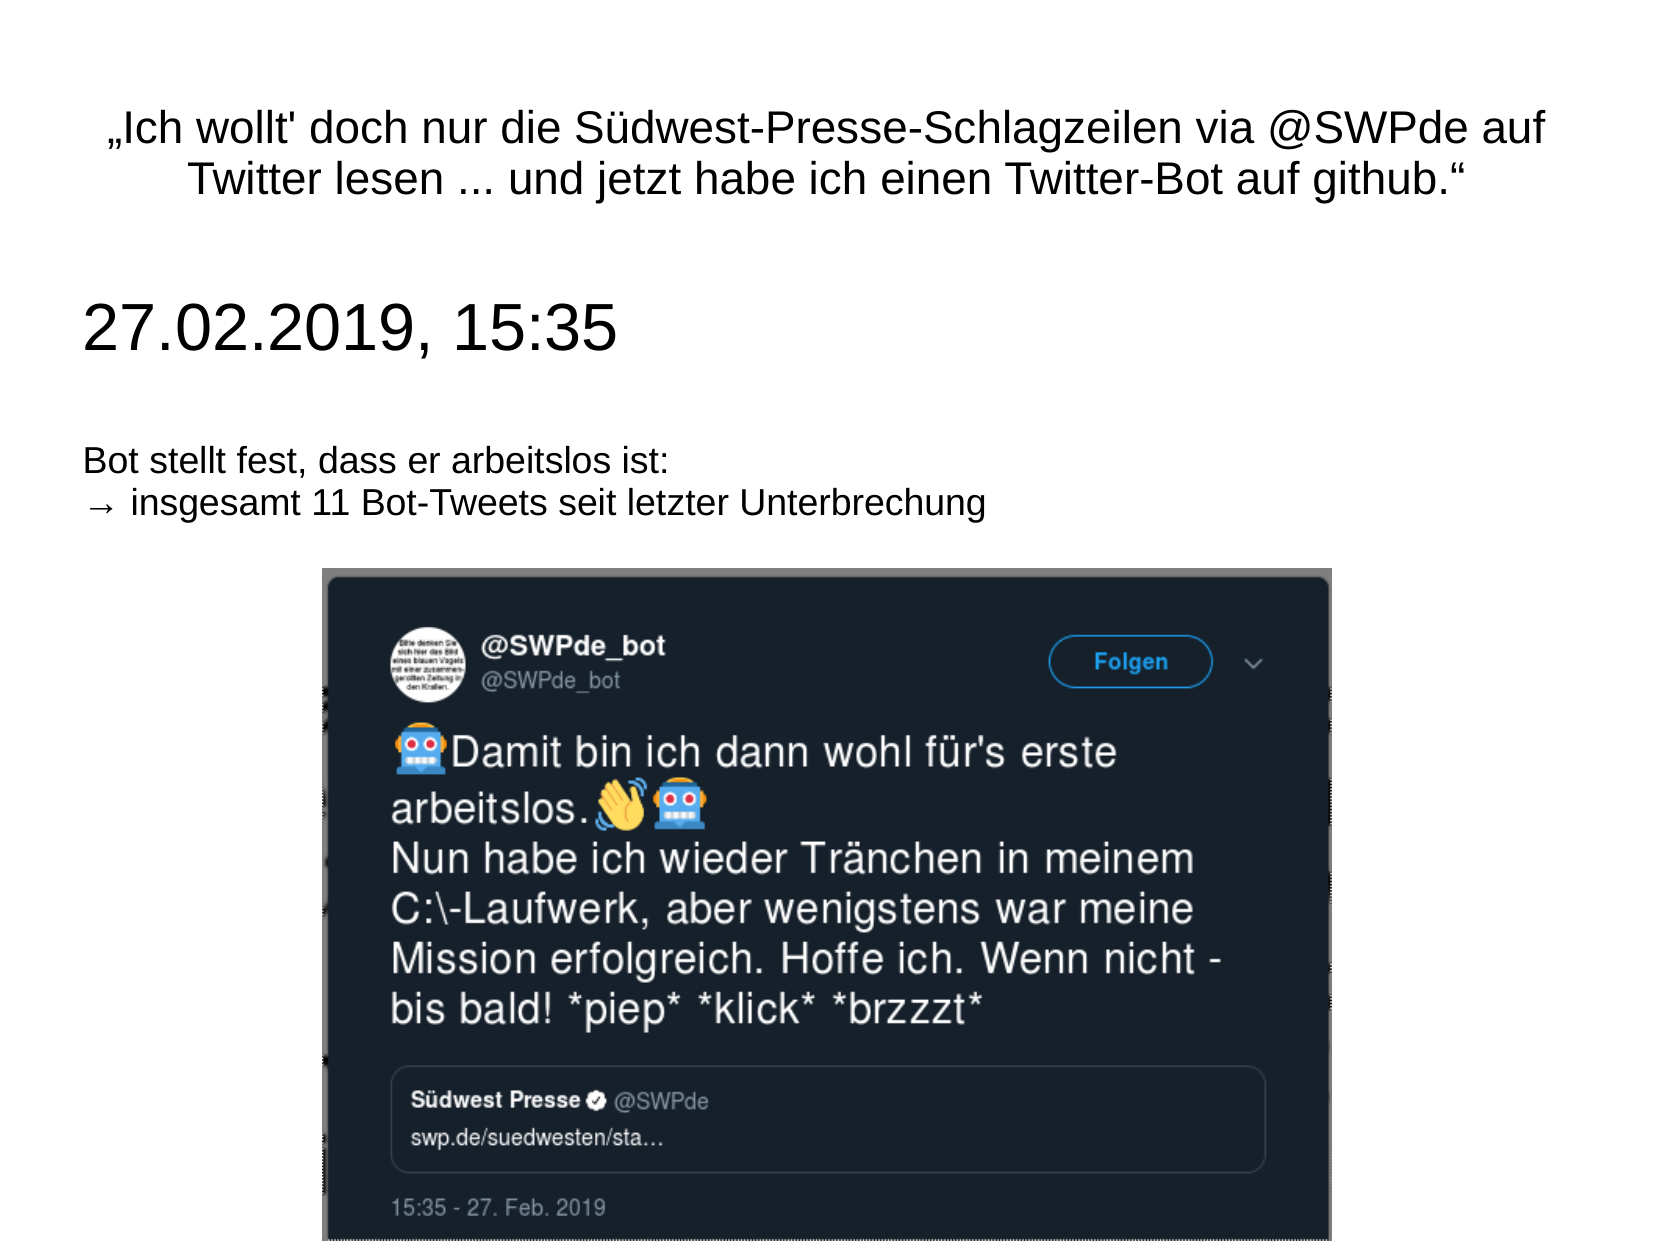

# „Ich wollt' doch nur die Südwest-Presse-Schlagzeilen via @SWPde auf Twitter lesen ... und jetzt habe ich einen Twitter-Bot auf github.“
27.02.2019, 15:35
Bot stellt fest, dass er arbeitslos ist:
→ insgesamt 11 Bot-Tweets seit letzter Unterbrechung